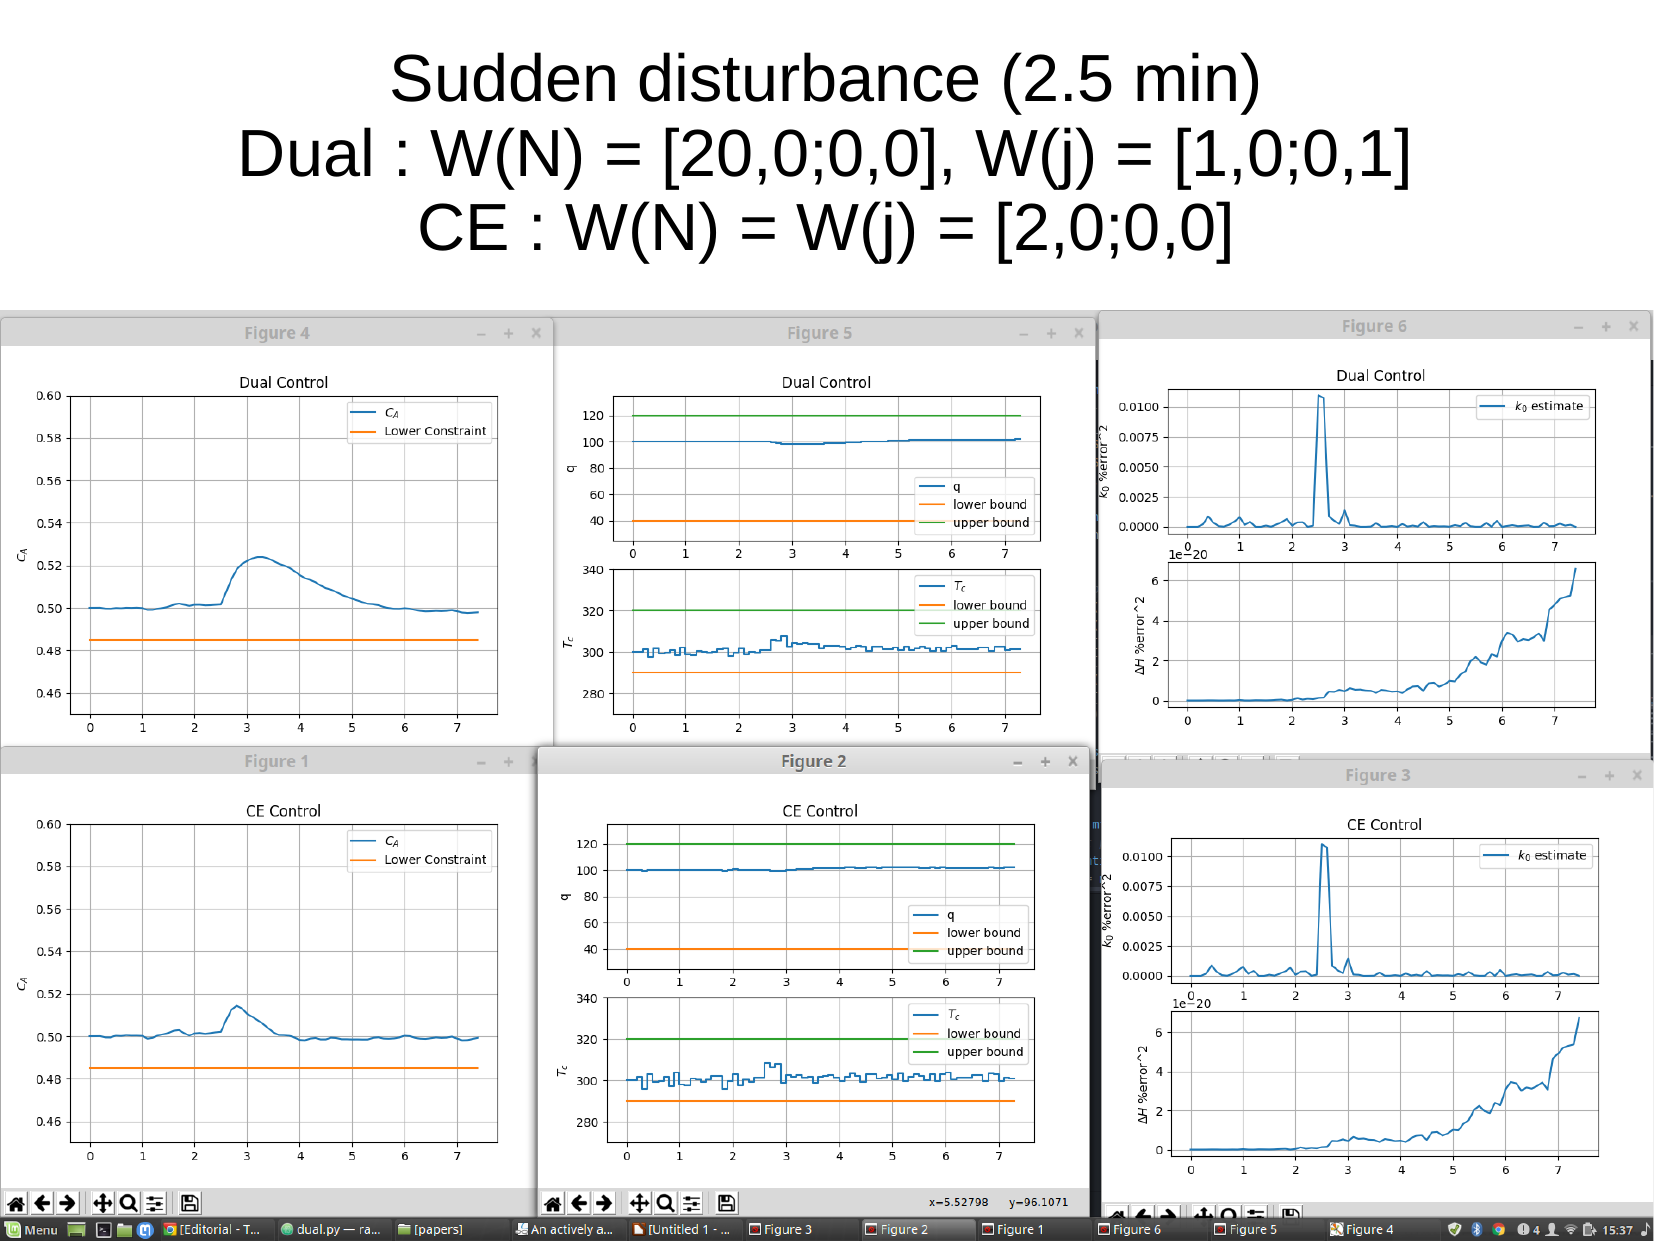

# Sudden disturbance (2.5 min) Dual : W(N) = [20,0;0,0], W(j) = [1,0;0,1] CE : W(N) = W(j) = [2,0;0,0]